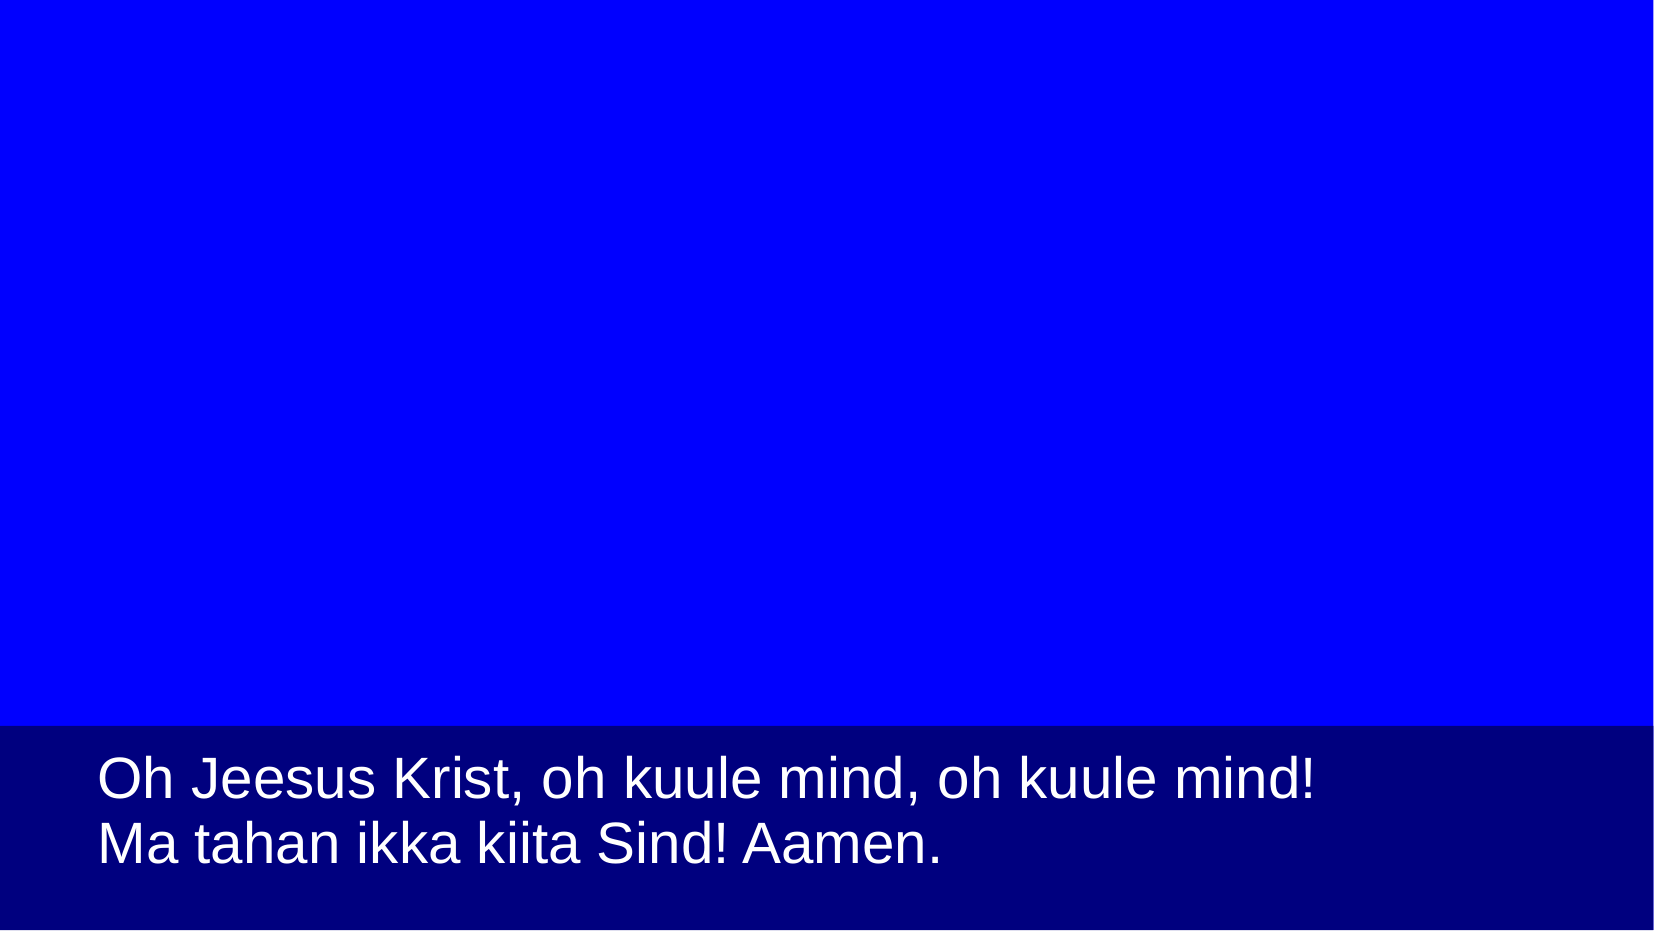

Oh Jeesus Krist, oh kuule mind, oh kuule mind!
Ma tahan ikka kiita Sind! Aamen.